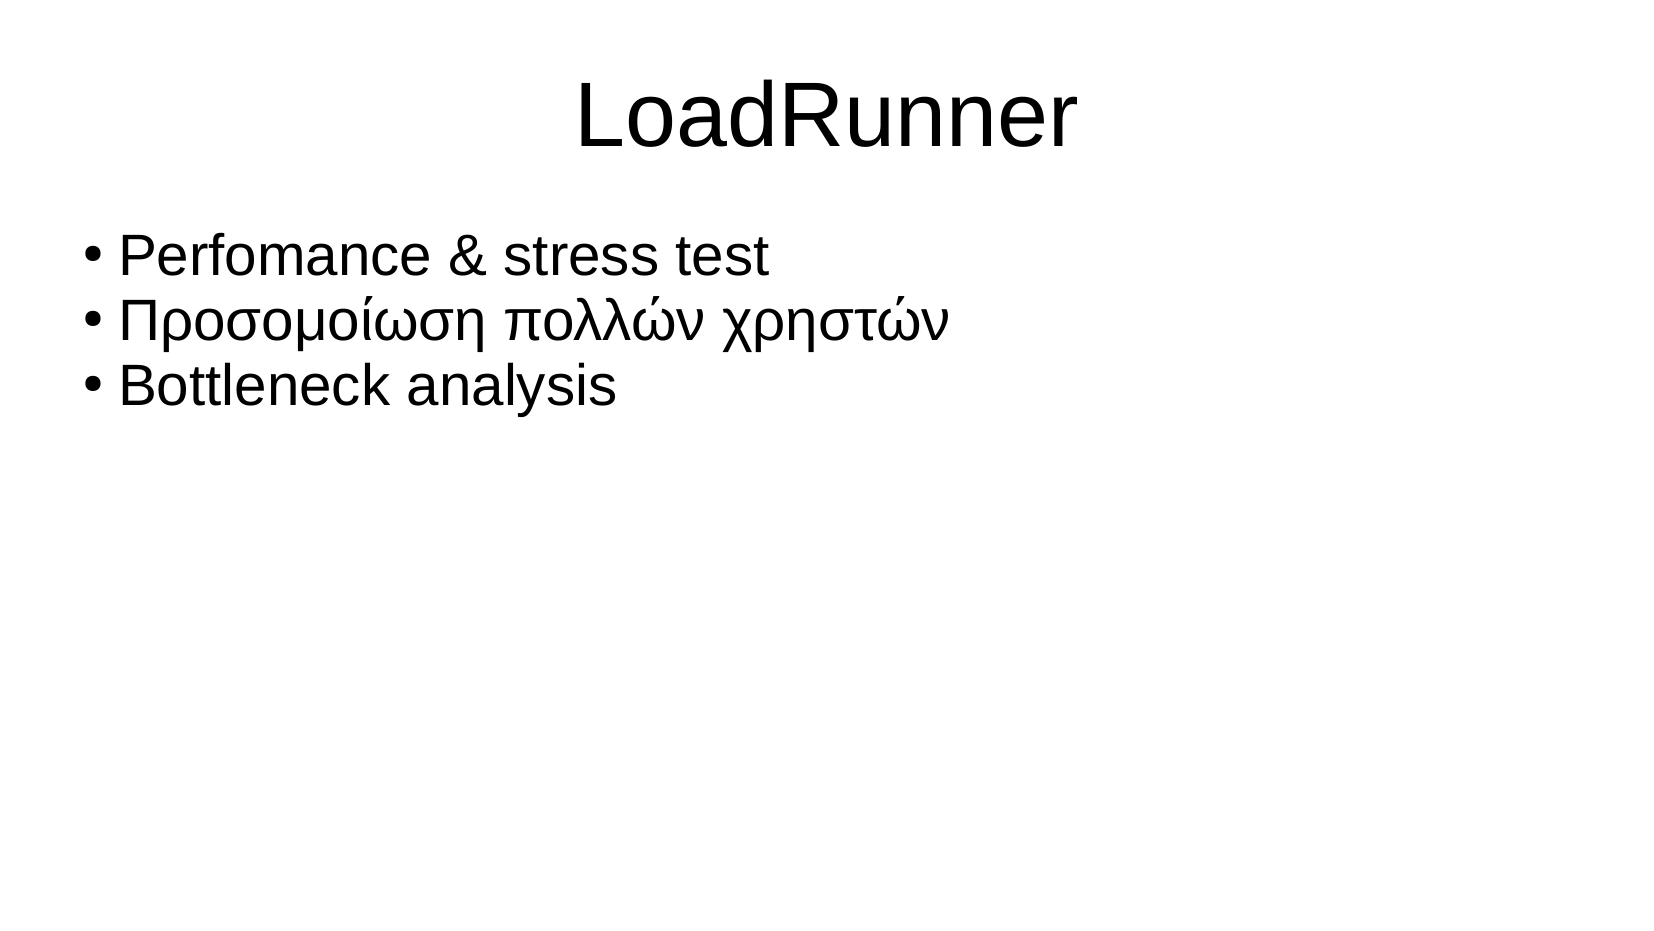

# LoadRunner
Perfomance & stress test
Προσομοίωση πολλών χρηστών
Bottleneck analysis